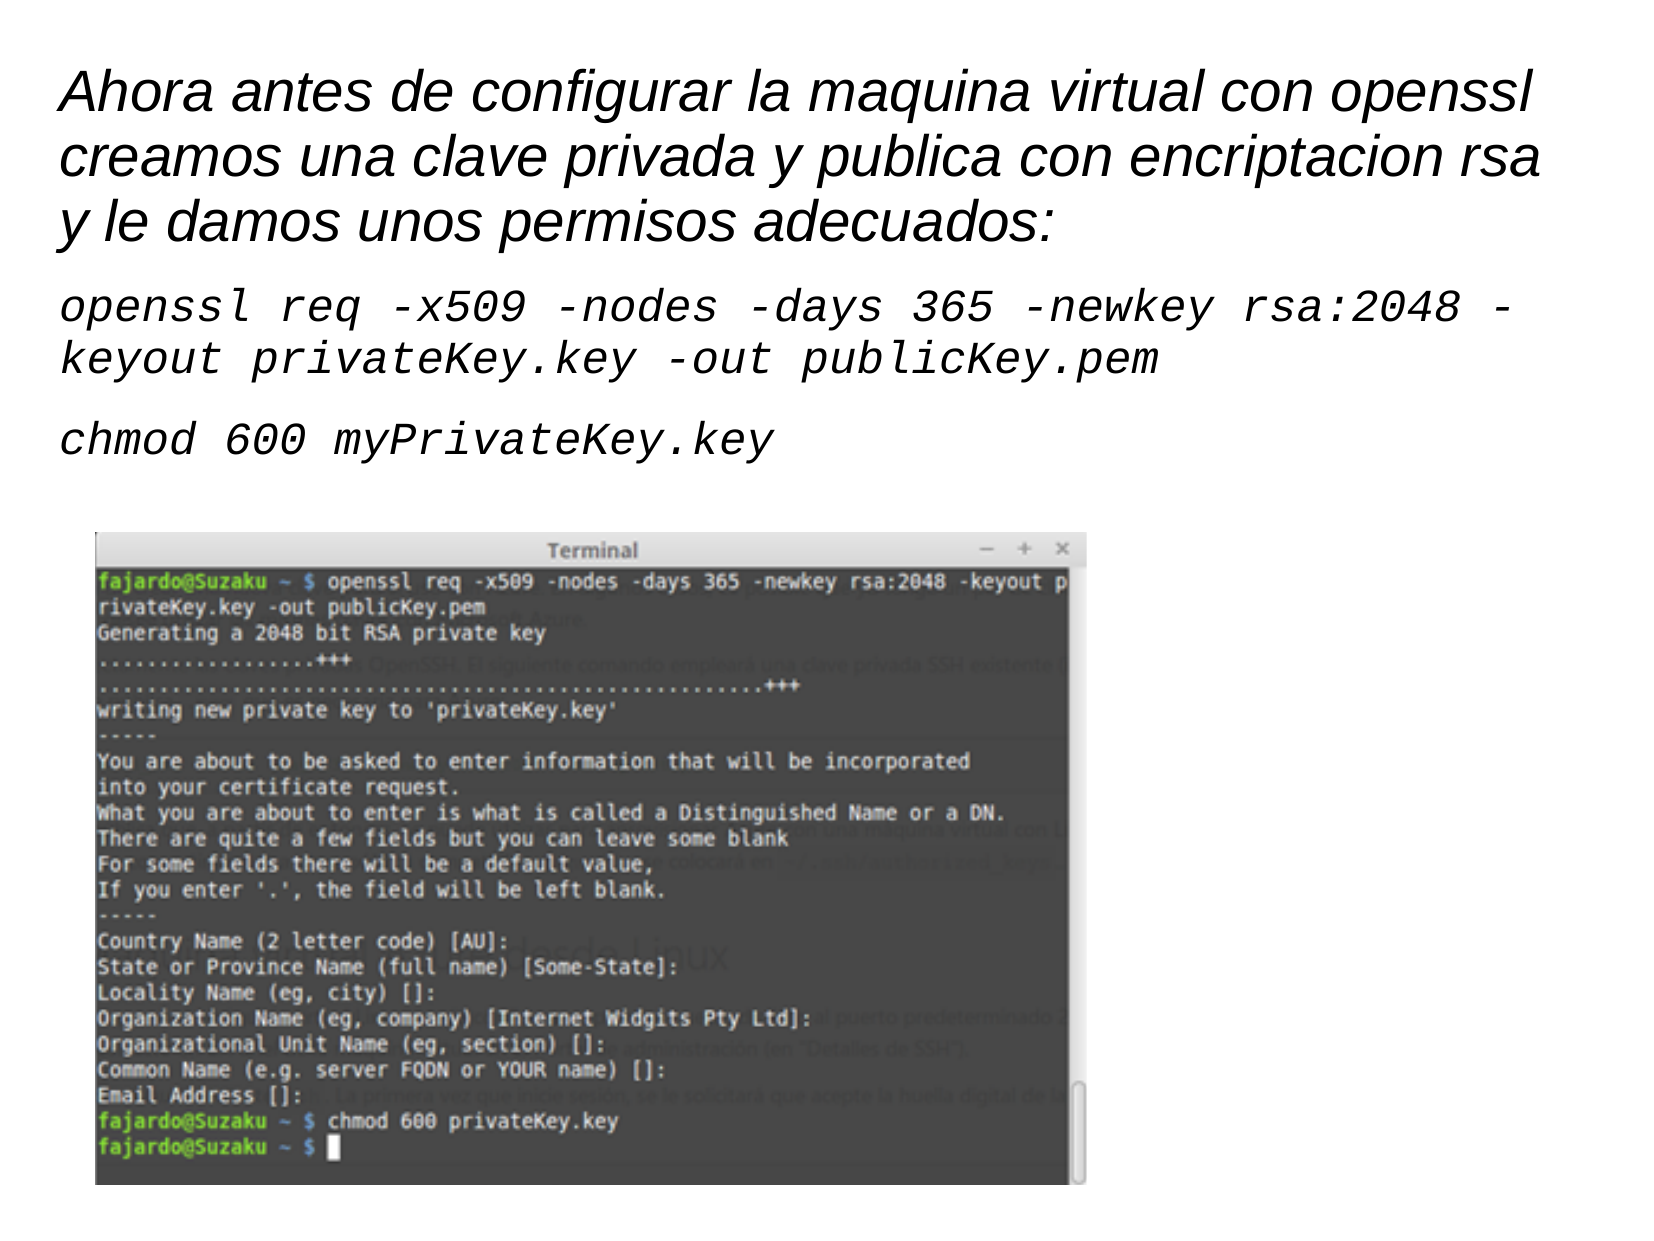

# Ahora antes de configurar la maquina virtual con openssl creamos una clave privada y publica con encriptacion rsa y le damos unos permisos adecuados:
openssl req -x509 -nodes -days 365 -newkey rsa:2048 -keyout privateKey.key -out publicKey.pem
chmod 600 myPrivateKey.key